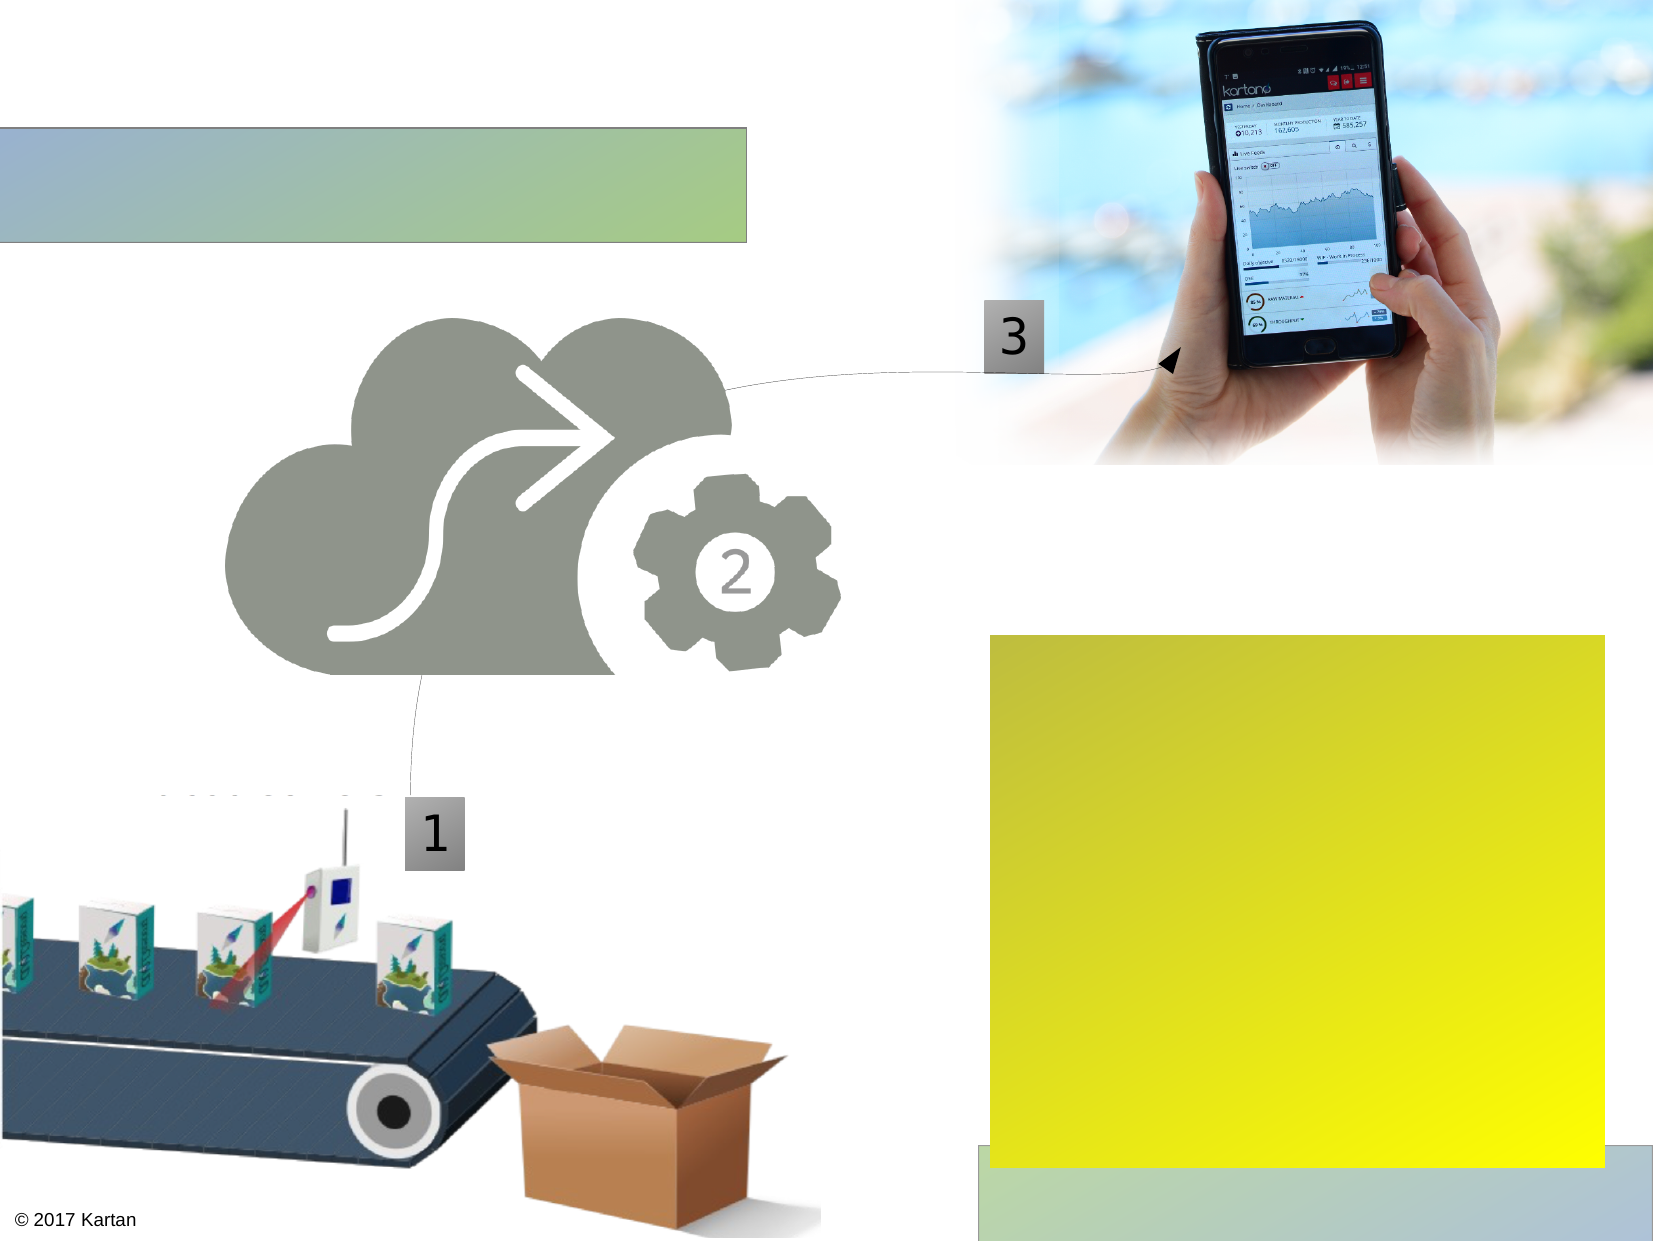

Multiples way to collect sensor data
3
KartanoUM, our IoT sensor, is connected to any kind of machine and allow several types of sensor for data collection.
The information is securely transmitted to Kartano Cloud, where the analytics on the big amount of data is performed.
Kartano users have the flexibility to visualize the analytics through mobile app or web-browser.
1
Multiples ways to read your data
© 2017 Kartano Tech Oy, All Rights Reserved.